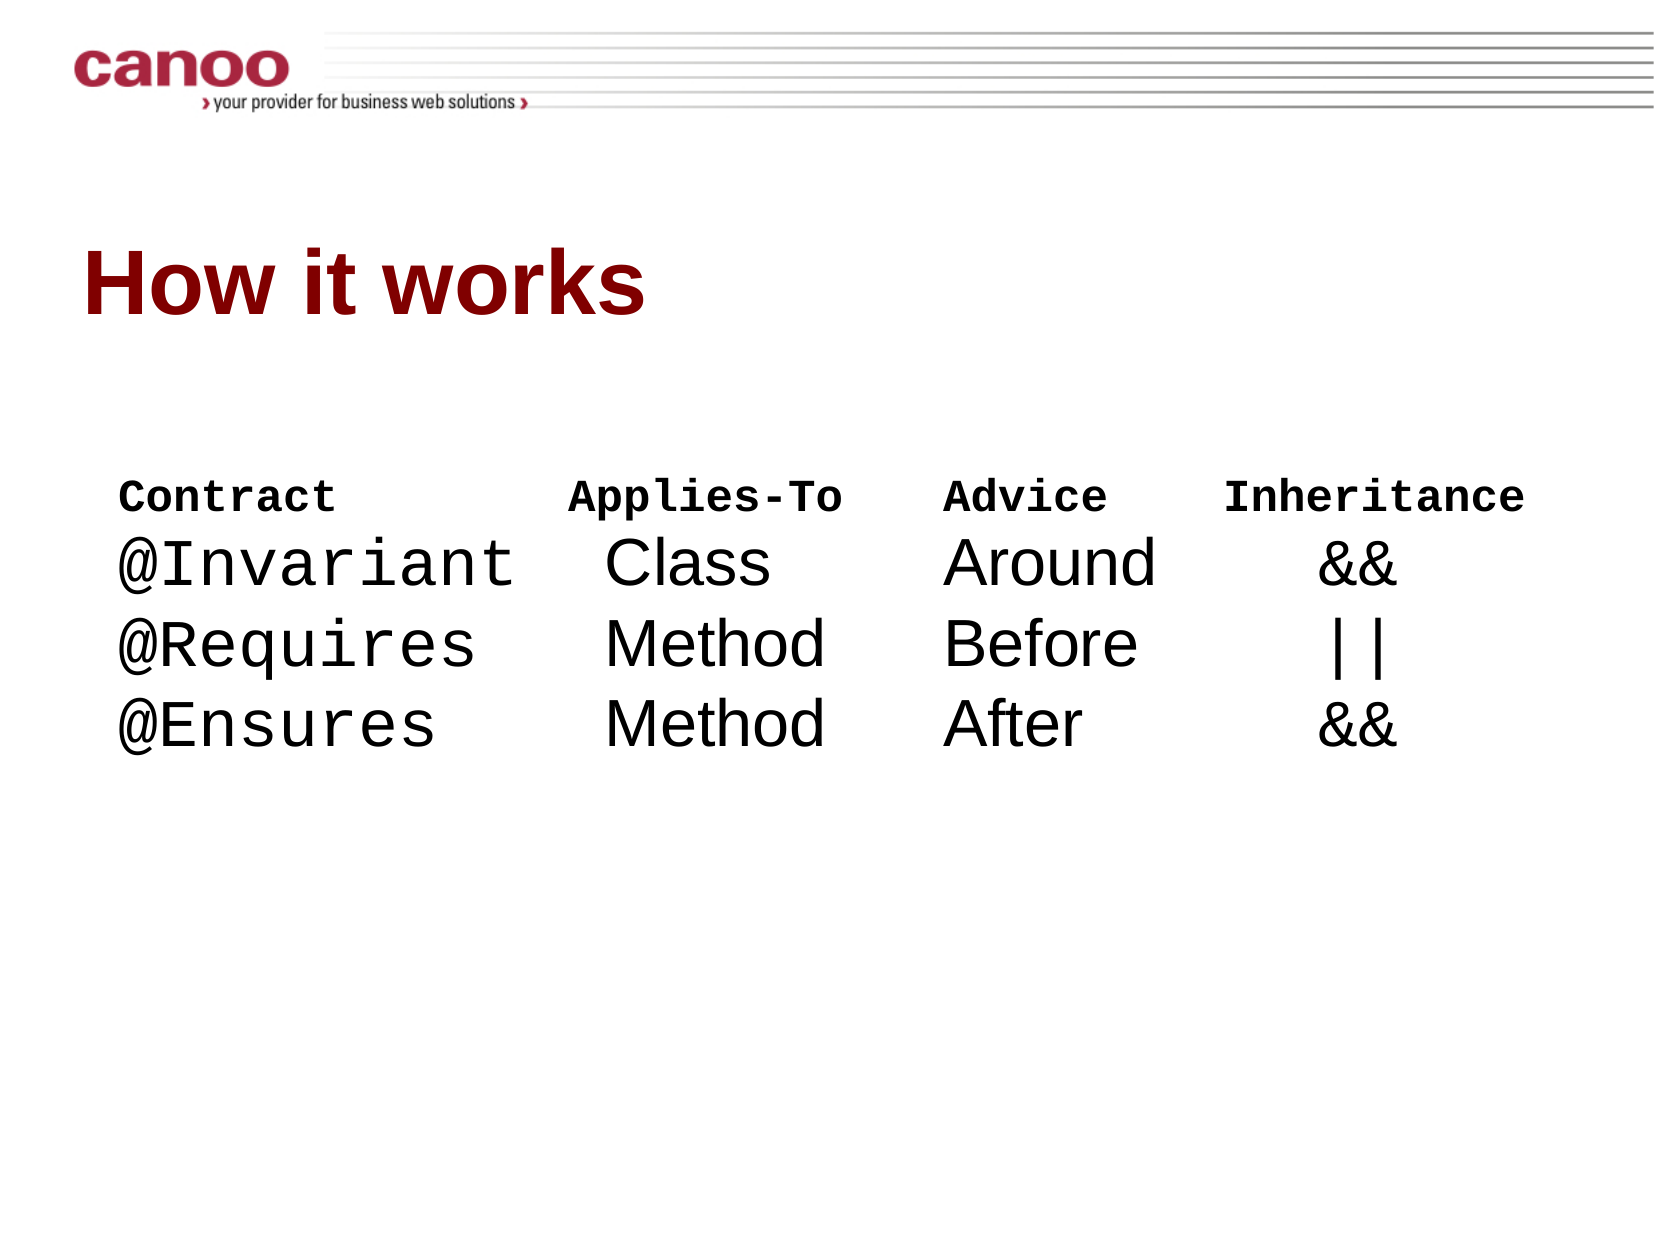

# How it works
Contract				Applies-To		Advice 	 Inheritance
@Invariant	 Class			Around			&&
@Requires		 Method		Before			||
@Ensures		 Method		After				&&